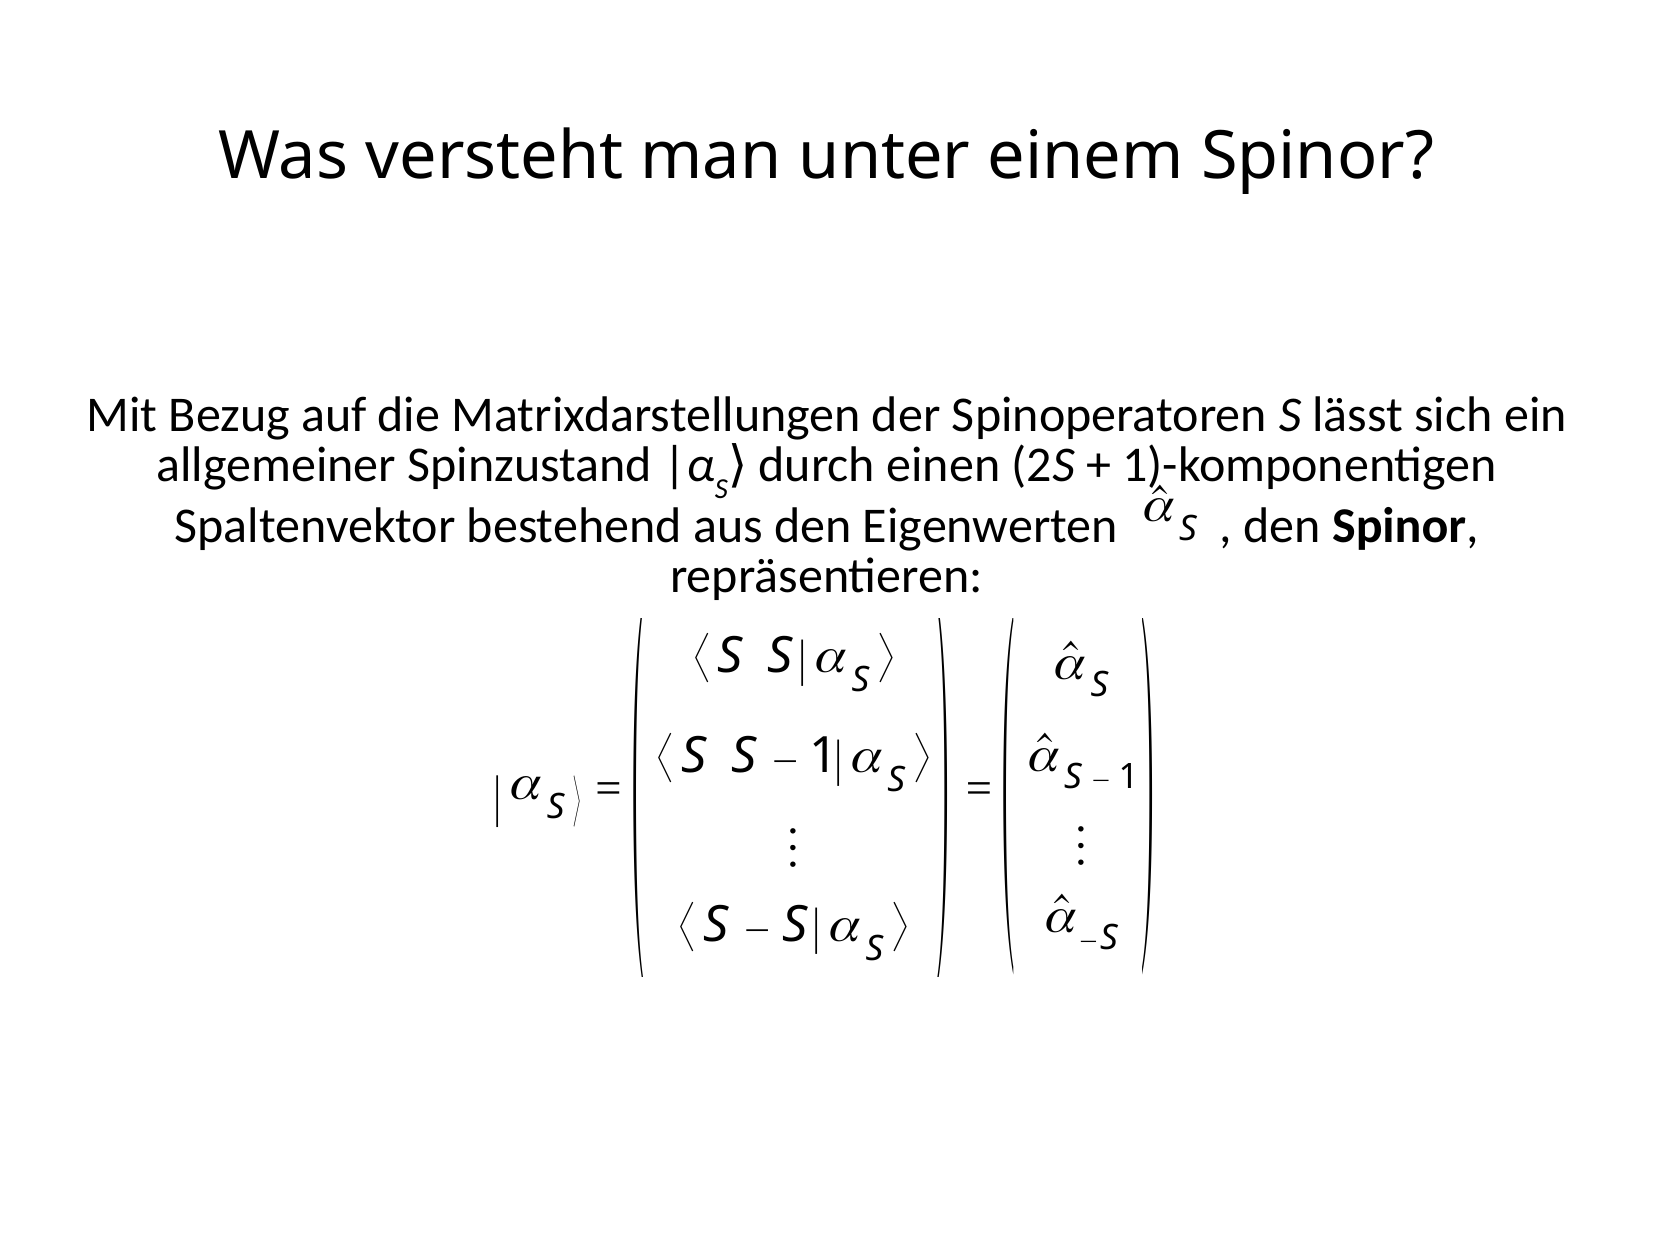

# Was versteht man unter einem Spinor?
Mit Bezug auf die Matrixdarstellungen der Spinoperatoren S lässt sich ein allgemeiner Spinzustand |αS⟩ durch einen (2S + 1)-komponentigen Spaltenvektor bestehend aus den Eigenwerten 		 , den Spinor, repräsentieren: